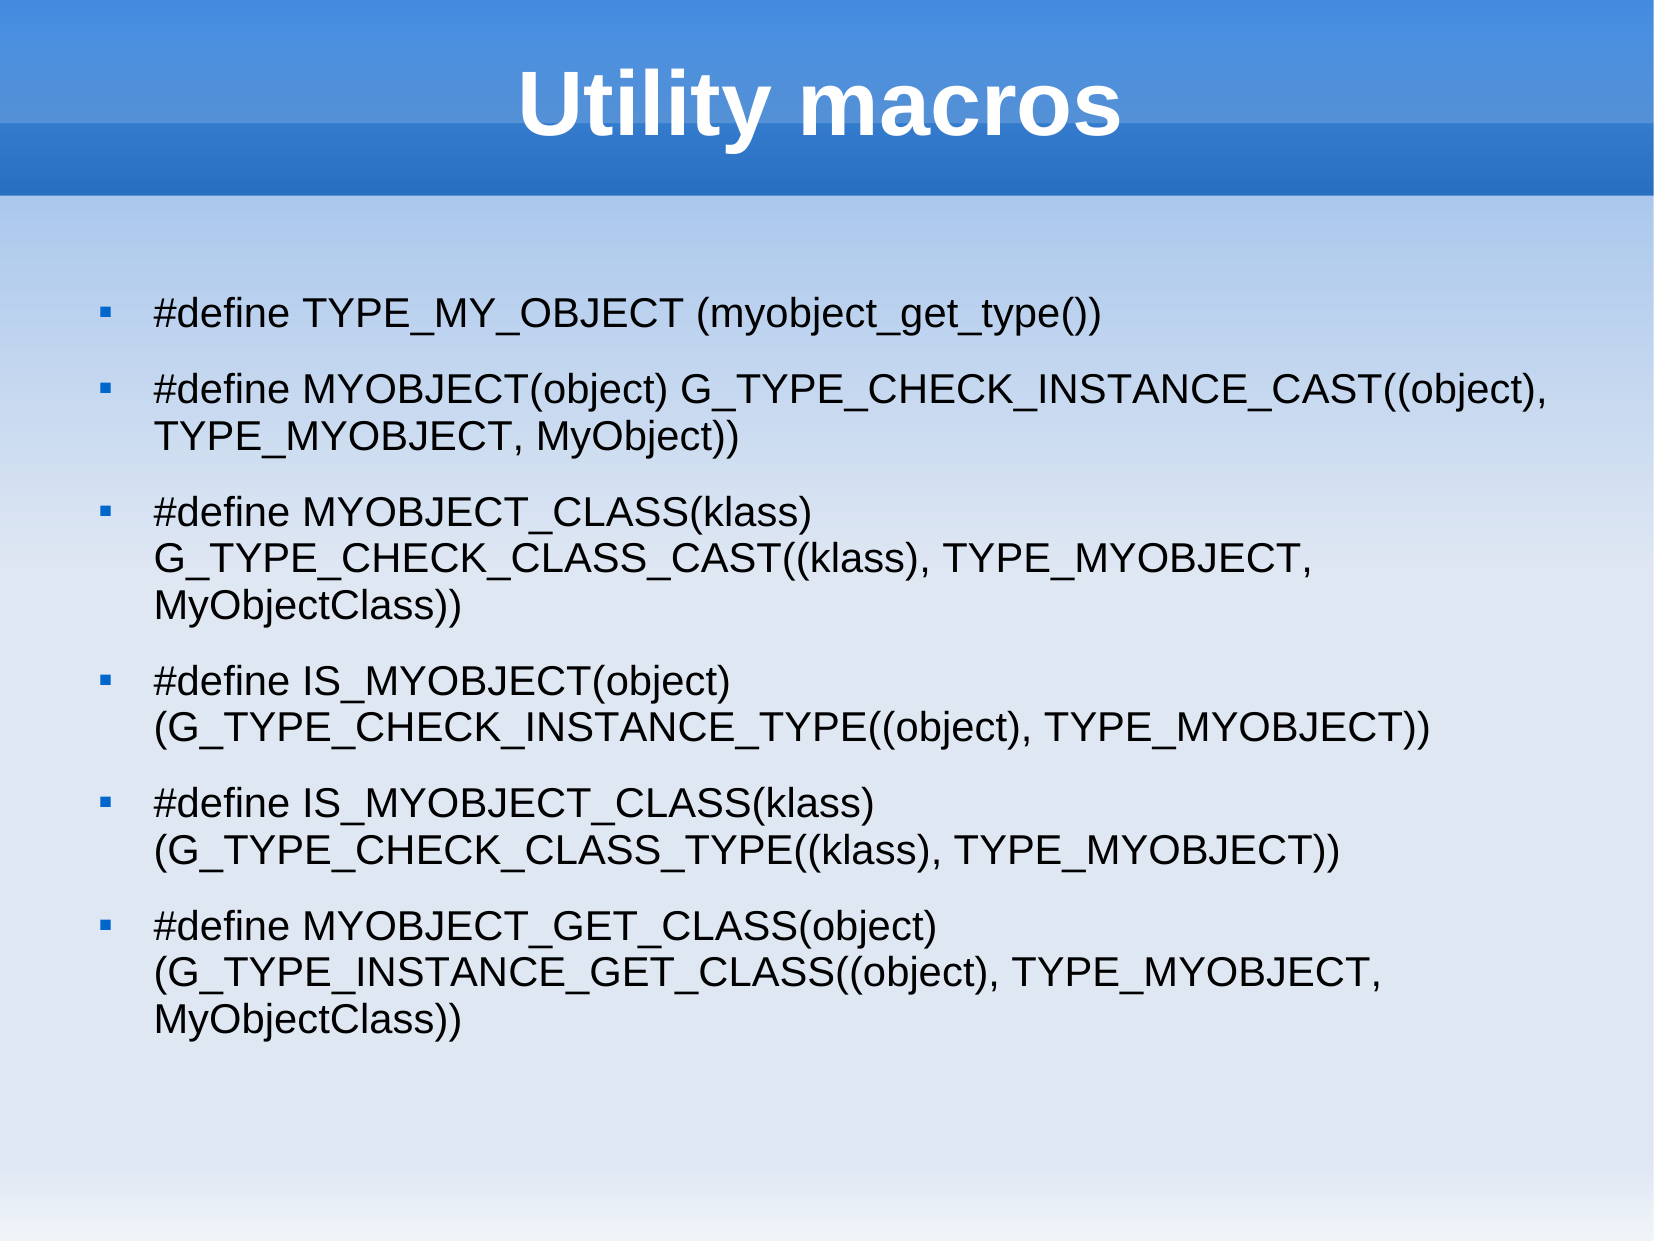

# Utility macros
#define TYPE_MY_OBJECT (myobject_get_type())
#define MYOBJECT(object) G_TYPE_CHECK_INSTANCE_CAST((object), TYPE_MYOBJECT, MyObject))
#define MYOBJECT_CLASS(klass) G_TYPE_CHECK_CLASS_CAST((klass), TYPE_MYOBJECT, MyObjectClass))
#define IS_MYOBJECT(object) (G_TYPE_CHECK_INSTANCE_TYPE((object), TYPE_MYOBJECT))
#define IS_MYOBJECT_CLASS(klass) (G_TYPE_CHECK_CLASS_TYPE((klass), TYPE_MYOBJECT))
#define MYOBJECT_GET_CLASS(object) (G_TYPE_INSTANCE_GET_CLASS((object), TYPE_MYOBJECT, MyObjectClass))